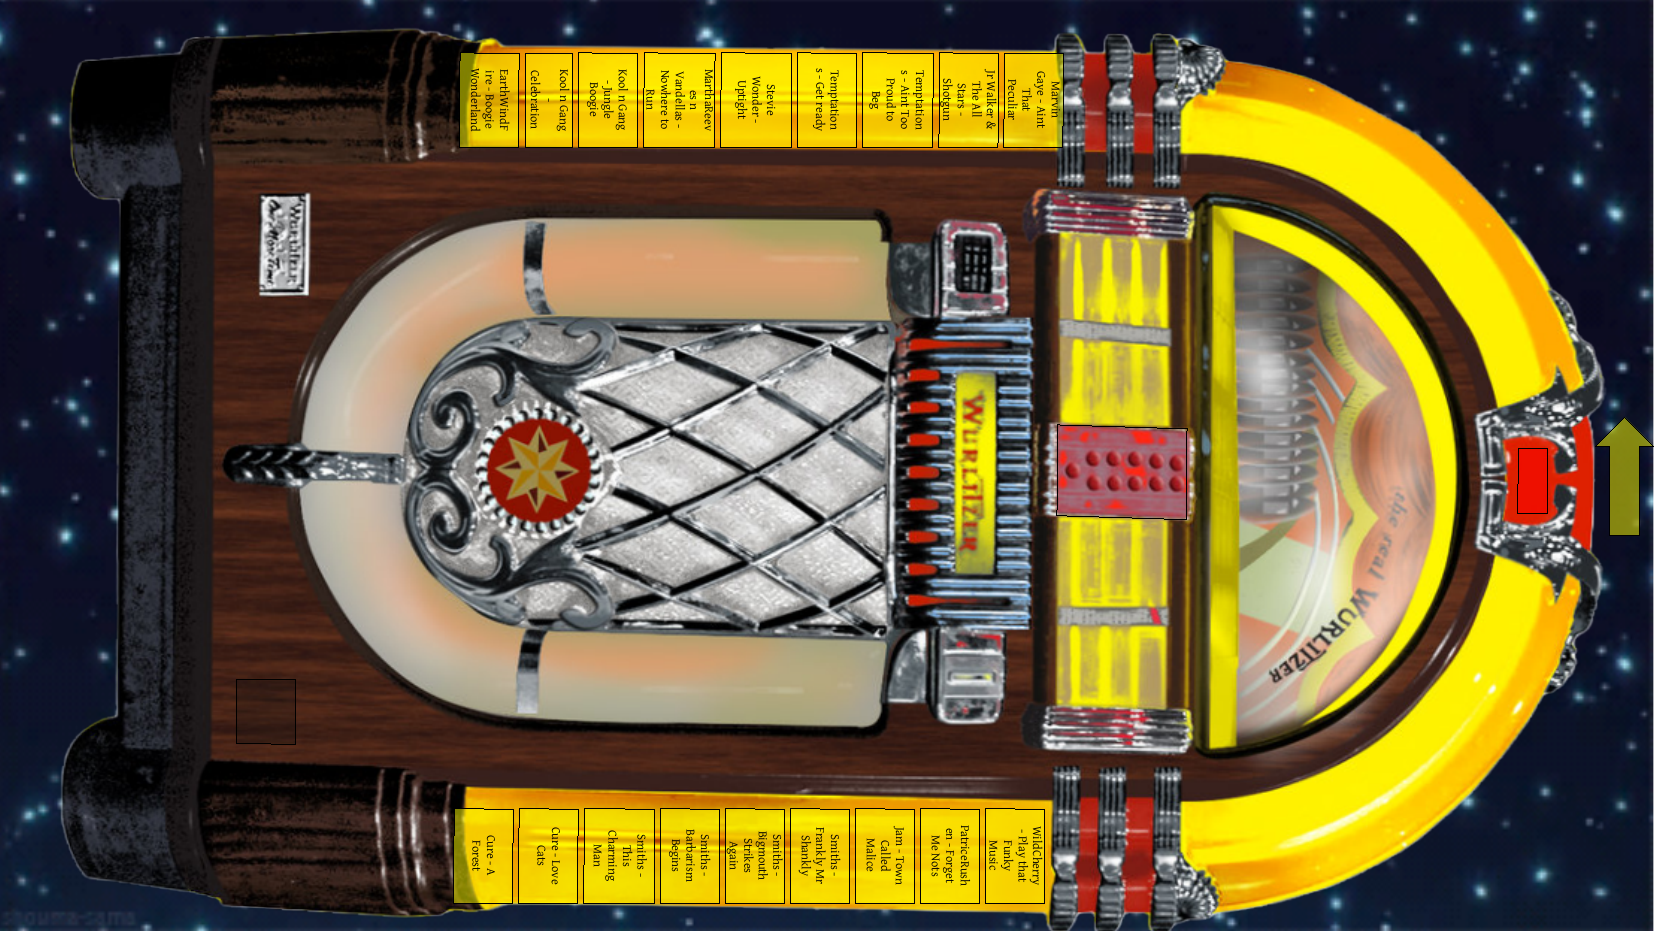

MarthaReeves n Vandellas - Nowhere to Run
Stevie Wonder - Uptight
Temptations - Aint Too Proud to Beg
EarthWindFire - Boogie Wonderland
Kool n Gang - Jungle Boogie
Temptations - Get ready
Jr Walker & The All Stars - Shotgun
Marvin Gaye - Aint That Peculiar
Kool n Gang - Celebration
Smiths - This Charming Man
Cure - A Forest
Cure - Love Cats
Smiths - Barbarism Begins
Smiths - Bigmouth Strikes Again
Smiths - Frankly Mr Shankly
Jam - Town Called Malice
PatriceRushen - Forget Me Nots
WildCherry - Play that Funky Music